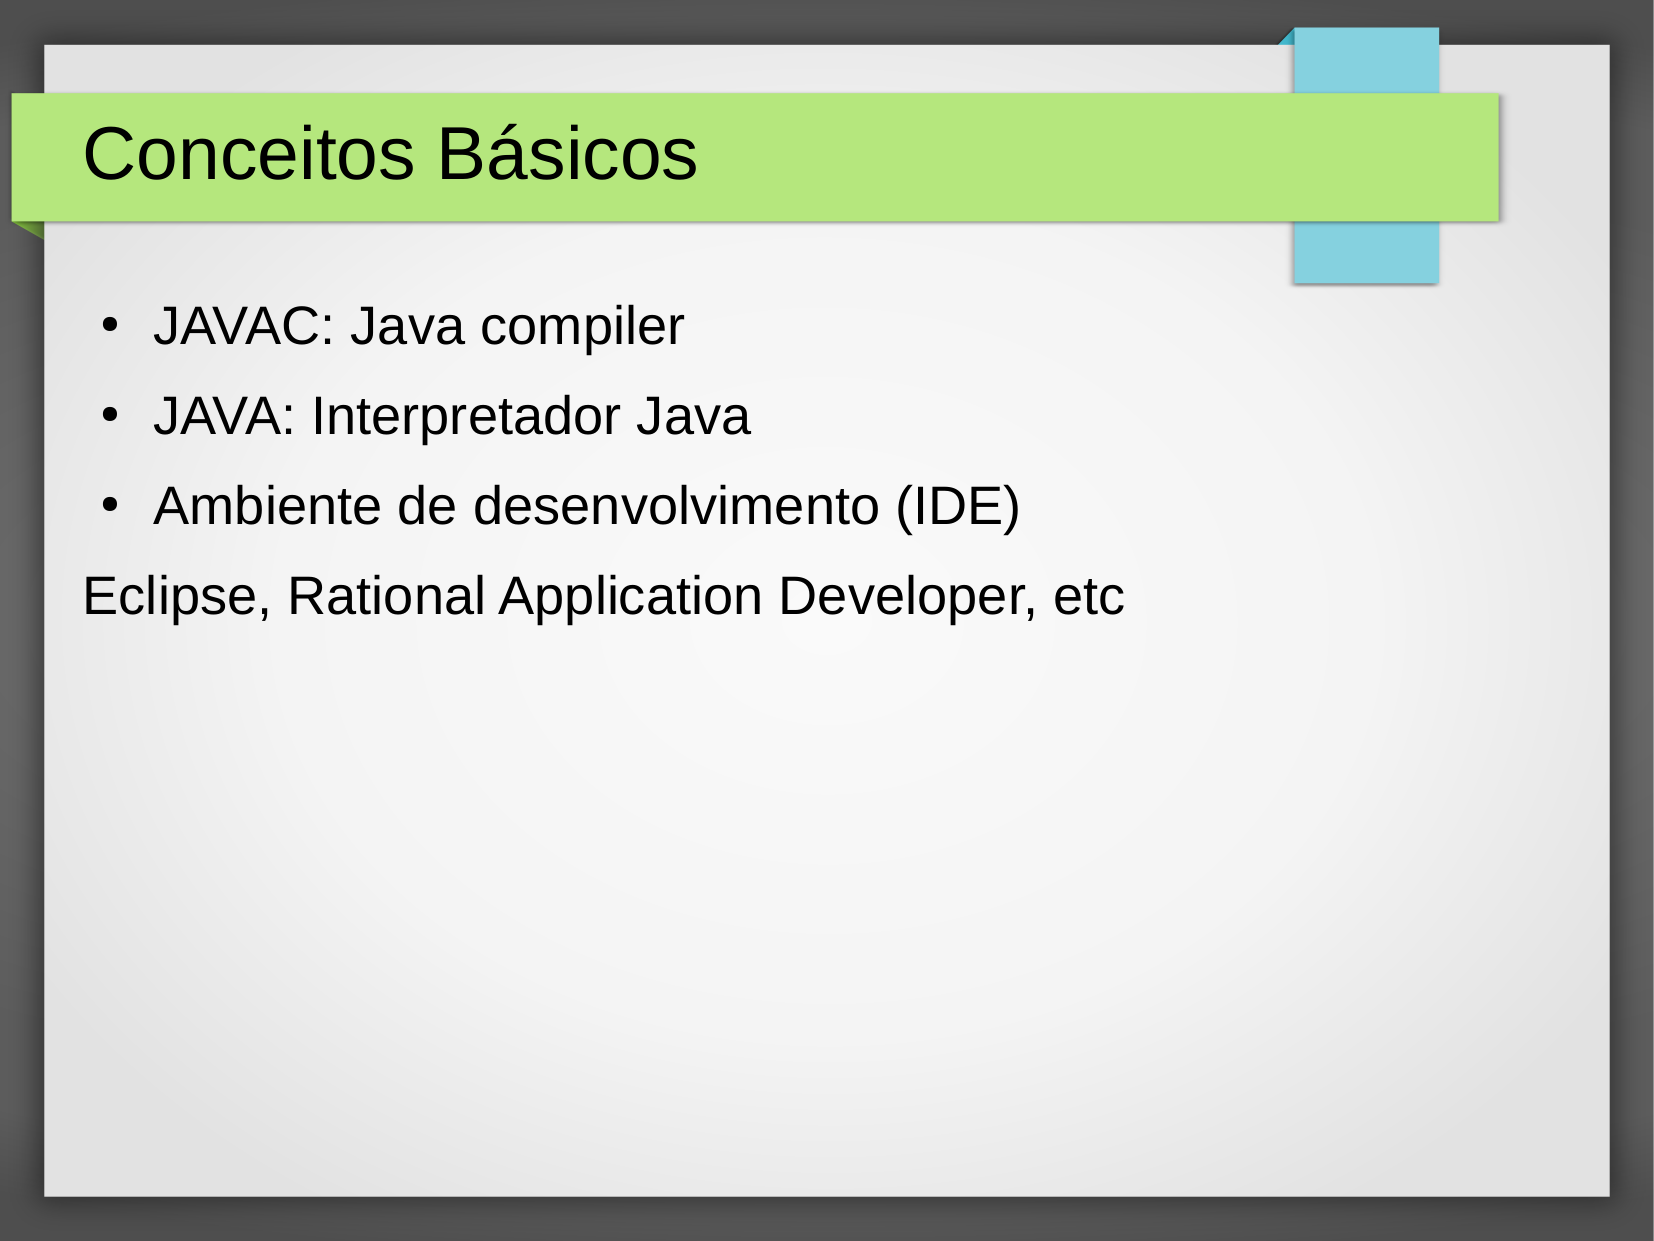

# Conceitos Básicos
JAVAC: Java compiler
JAVA: Interpretador Java
Ambiente de desenvolvimento (IDE)
Eclipse, Rational Application Developer, etc